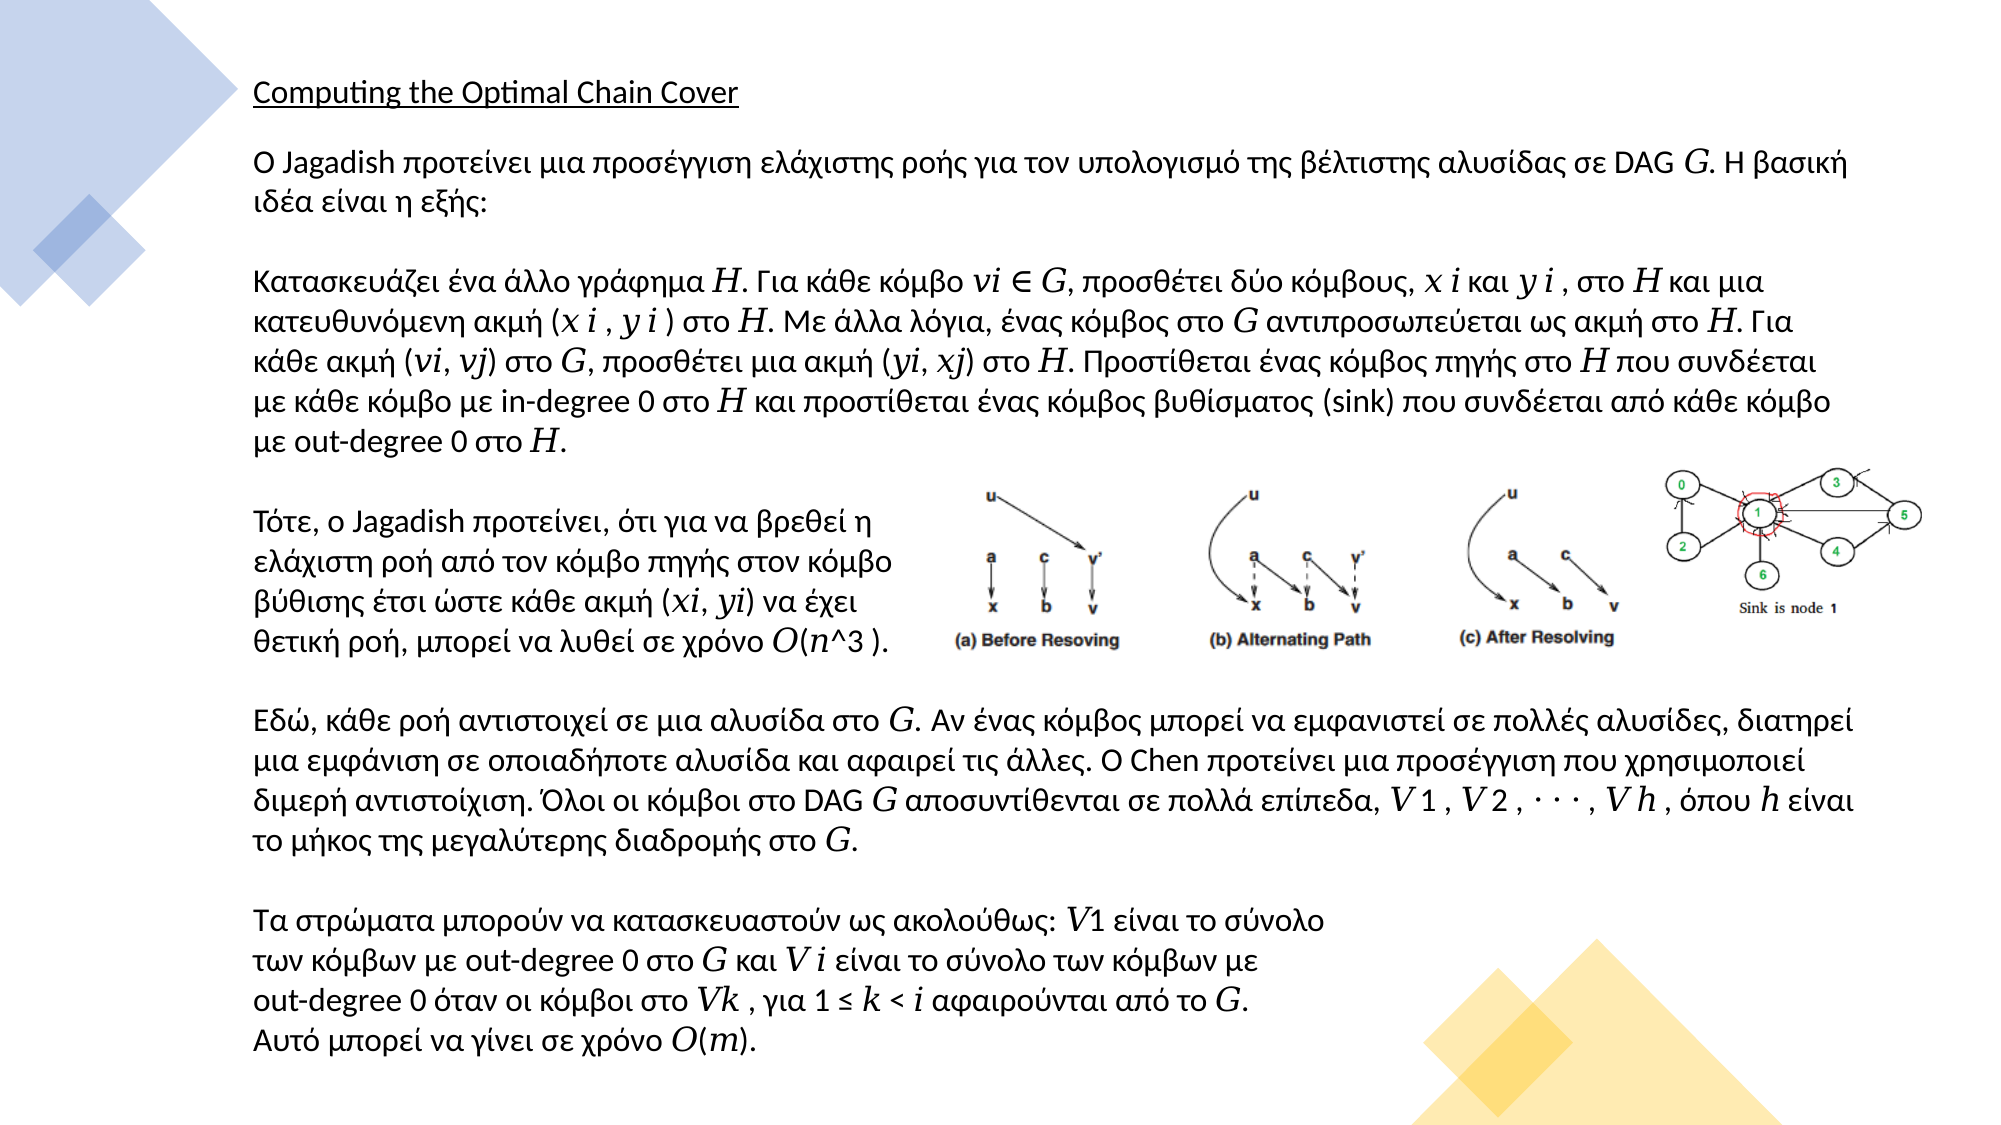

Computing the Optimal Chain Cover
Ο Jagadish προτείνει μια προσέγγιση ελάχιστης ροής για τον υπολογισμό της βέλτιστης αλυσίδας σε DAG 𝐺. Η βασική ιδέα είναι η εξής:
Κατασκευάζει ένα άλλο γράφημα 𝐻. Για κάθε κόμβο 𝑣𝑖 ∈ 𝐺, προσθέτει δύο κόμβους, 𝑥 𝑖 και 𝑦 𝑖 , στο 𝐻 και μια κατευθυνόμενη ακμή (𝑥 𝑖 , 𝑦 𝑖 ) στο 𝐻. Με άλλα λόγια, ένας κόμβος στο 𝐺 αντιπροσωπεύεται ως ακμή στο 𝐻. Για κάθε ακμή (𝑣𝑖, 𝑣𝑗) στο 𝐺, προσθέτει μια ακμή (𝑦𝑖, 𝑥𝑗) στο 𝐻. Προστίθεται ένας κόμβος πηγής στο 𝐻 που συνδέεται με κάθε κόμβο με in-degree 0 στο 𝐻 και προστίθεται ένας κόμβος βυθίσματος (sink) που συνδέεται από κάθε κόμβο με out-degree 0 στο 𝐻.
Τότε, ο Jagadish προτείνει, ότι για να βρεθεί η
ελάχιστη ροή από τον κόμβο πηγής στον κόμβο
βύθισης έτσι ώστε κάθε ακμή (𝑥𝑖, 𝑦𝑖) να έχει
θετική ροή, μπορεί να λυθεί σε χρόνο 𝑂(𝑛^3 ).
Εδώ, κάθε ροή αντιστοιχεί σε μια αλυσίδα στο 𝐺. Αν ένας κόμβος μπορεί να εμφανιστεί σε πολλές αλυσίδες, διατηρεί μια εμφάνιση σε οποιαδήποτε αλυσίδα και αφαιρεί τις άλλες. Ο Chen προτείνει μια προσέγγιση που χρησιμοποιεί διμερή αντιστοίχιση. Όλοι οι κόμβοι στο DAG 𝐺 αποσυντίθενται σε πολλά επίπεδα, 𝑉 1 , 𝑉 2 , ⋅ ⋅ ⋅ , 𝑉 ℎ , όπου ℎ είναι το μήκος της μεγαλύτερης διαδρομής στο 𝐺.
Τα στρώματα μπορούν να κατασκευαστούν ως ακολούθως: 𝑉1 είναι το σύνολο
των κόμβων με out-degree 0 στο 𝐺 και 𝑉 𝑖 είναι το σύνολο των κόμβων με
out-degree 0 όταν οι κόμβοι στο 𝑉𝑘 , για 1 ≤ 𝑘 < 𝑖 αφαιρούνται από το 𝐺.
Αυτό μπορεί να γίνει σε χρόνο 𝑂(𝑚).